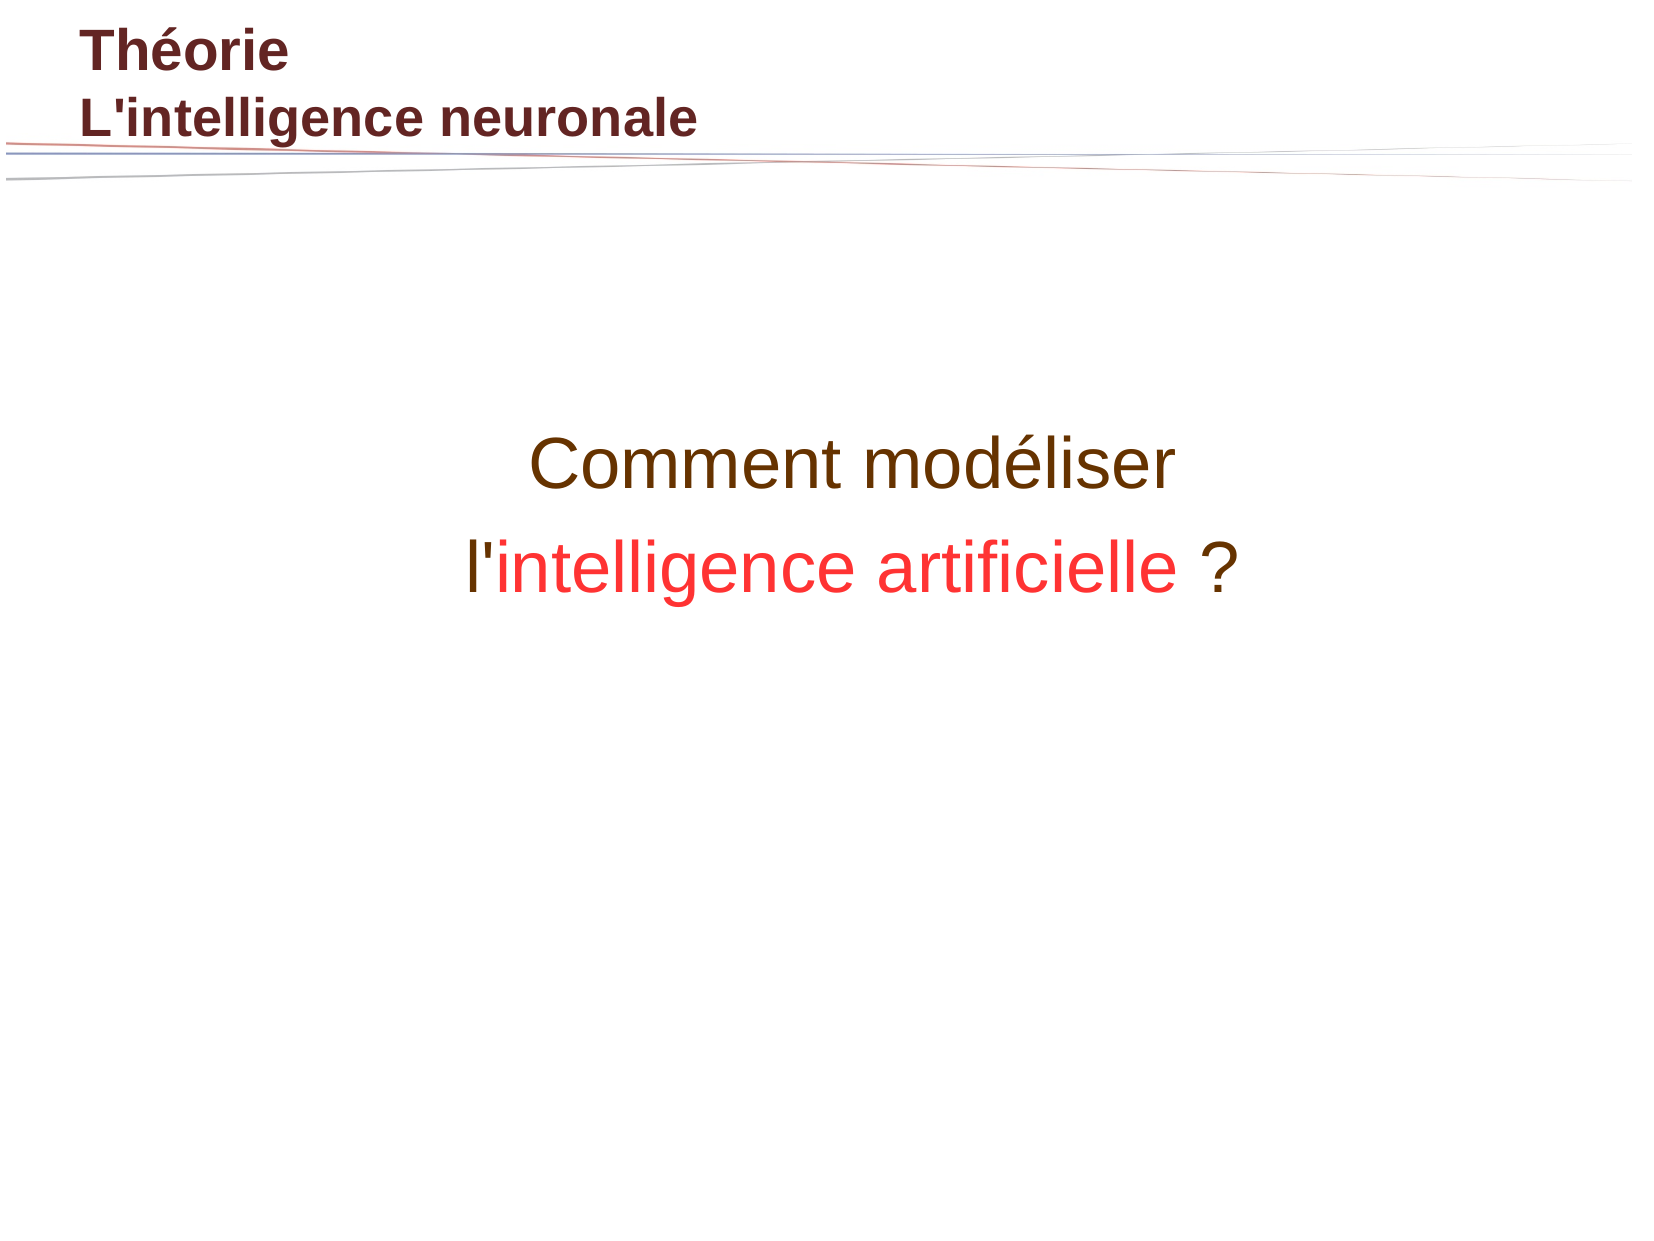

Théorie
L'intelligence neuronale
# Comment modéliser
l'intelligence artificielle ?